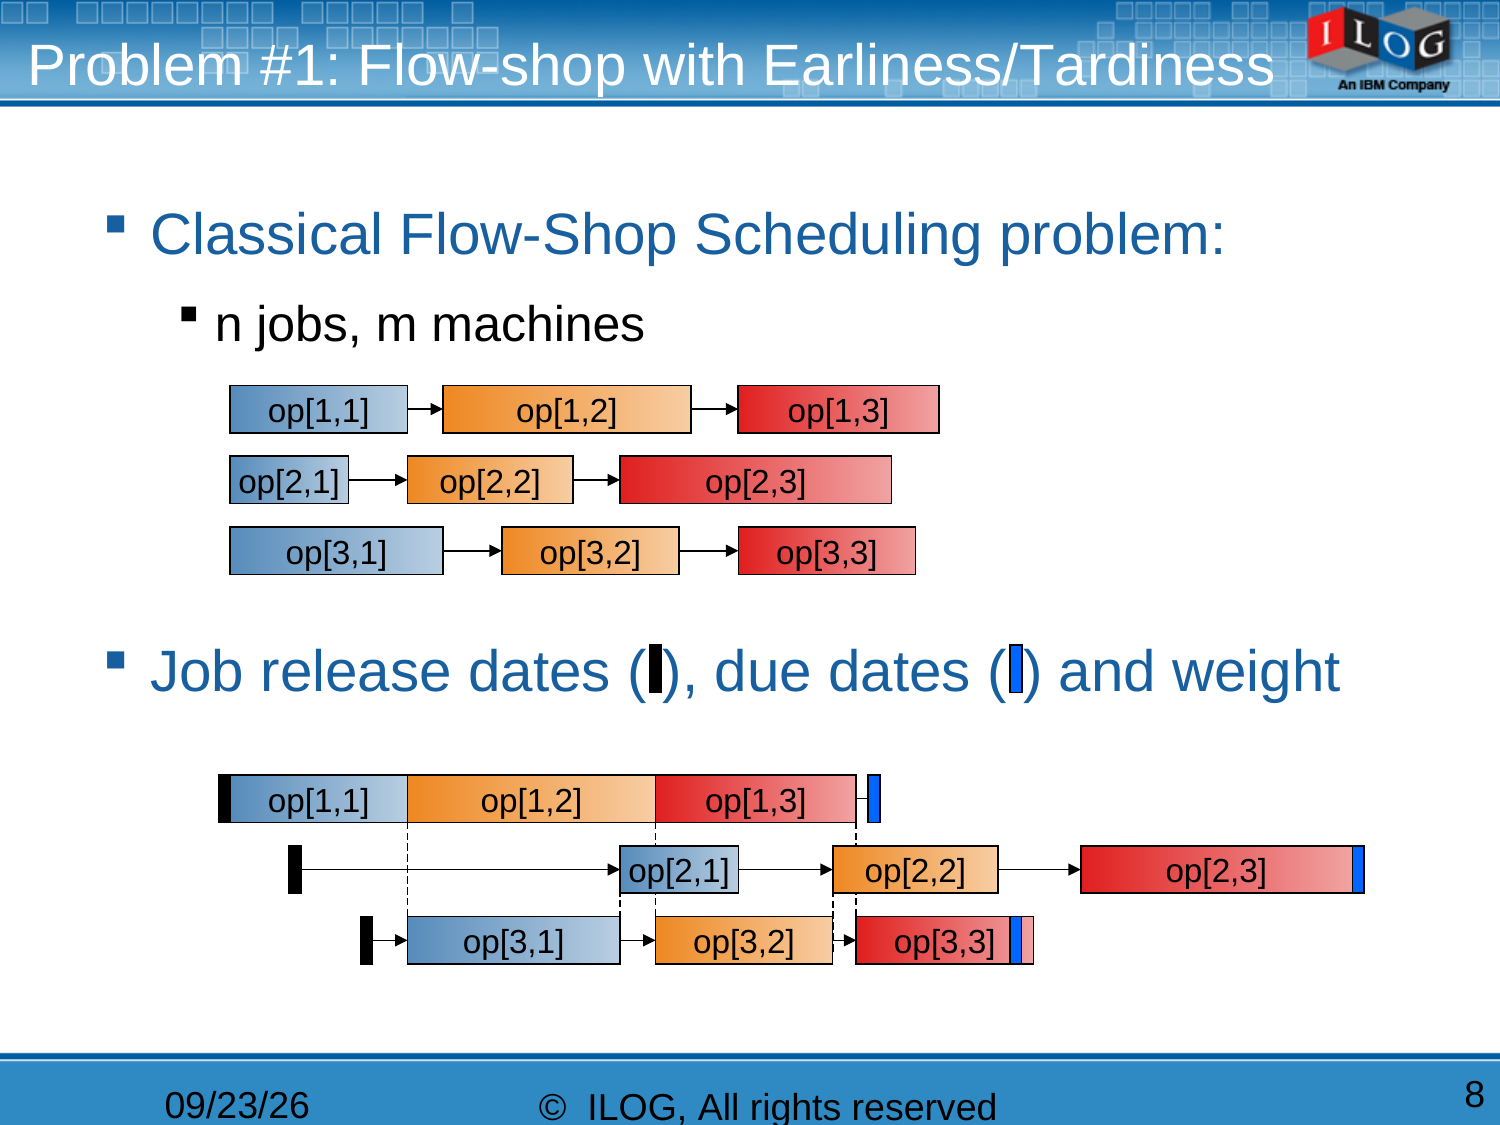

# Problem #1: Flow-shop with Earliness/Tardiness
Classical Flow-Shop Scheduling problem:
n jobs, m machines
Job release dates ( ), due dates ( ) and weight
op[1,1]
op[1,2]
op[1,3]
op[2,1]
op[2,2]
op[2,3]
op[3,1]
op[3,2]
op[3,3]
op[1,1]
op[1,2]
op[1,3]
op[2,1]
op[2,2]
op[2,3]
op[3,1]
op[3,2]
op[3,3]
8
© ILOG, All rights reserved